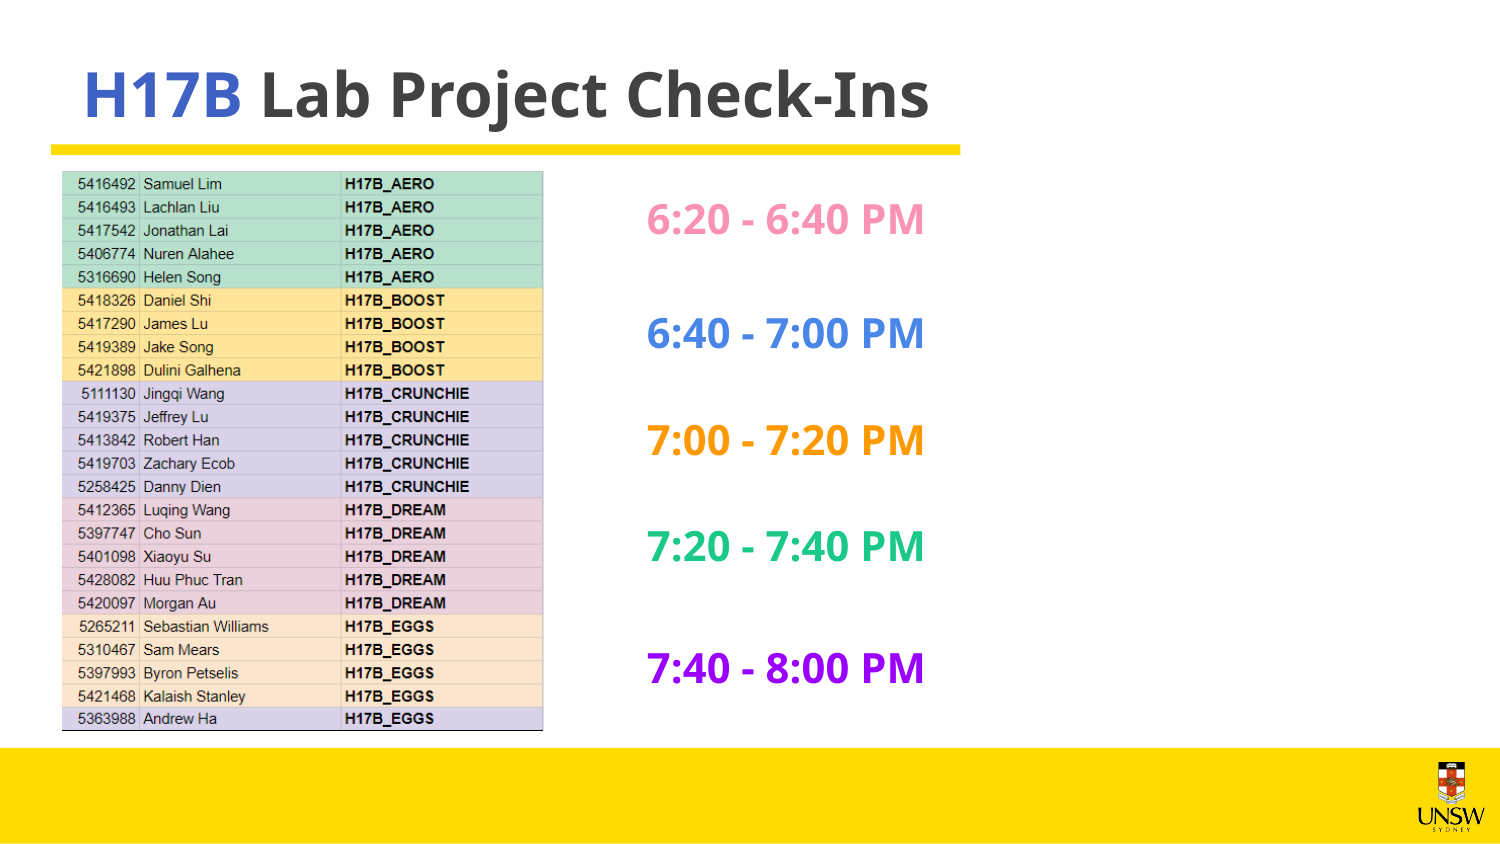

👨‍👩‍👧‍👦 H17B Lab Project Check-Ins
6:20 - 6:40 PM
6:40 - 7:00 PM
7:00 - 7:20 PM
7:20 - 7:40 PM
7:40 - 8:00 PM